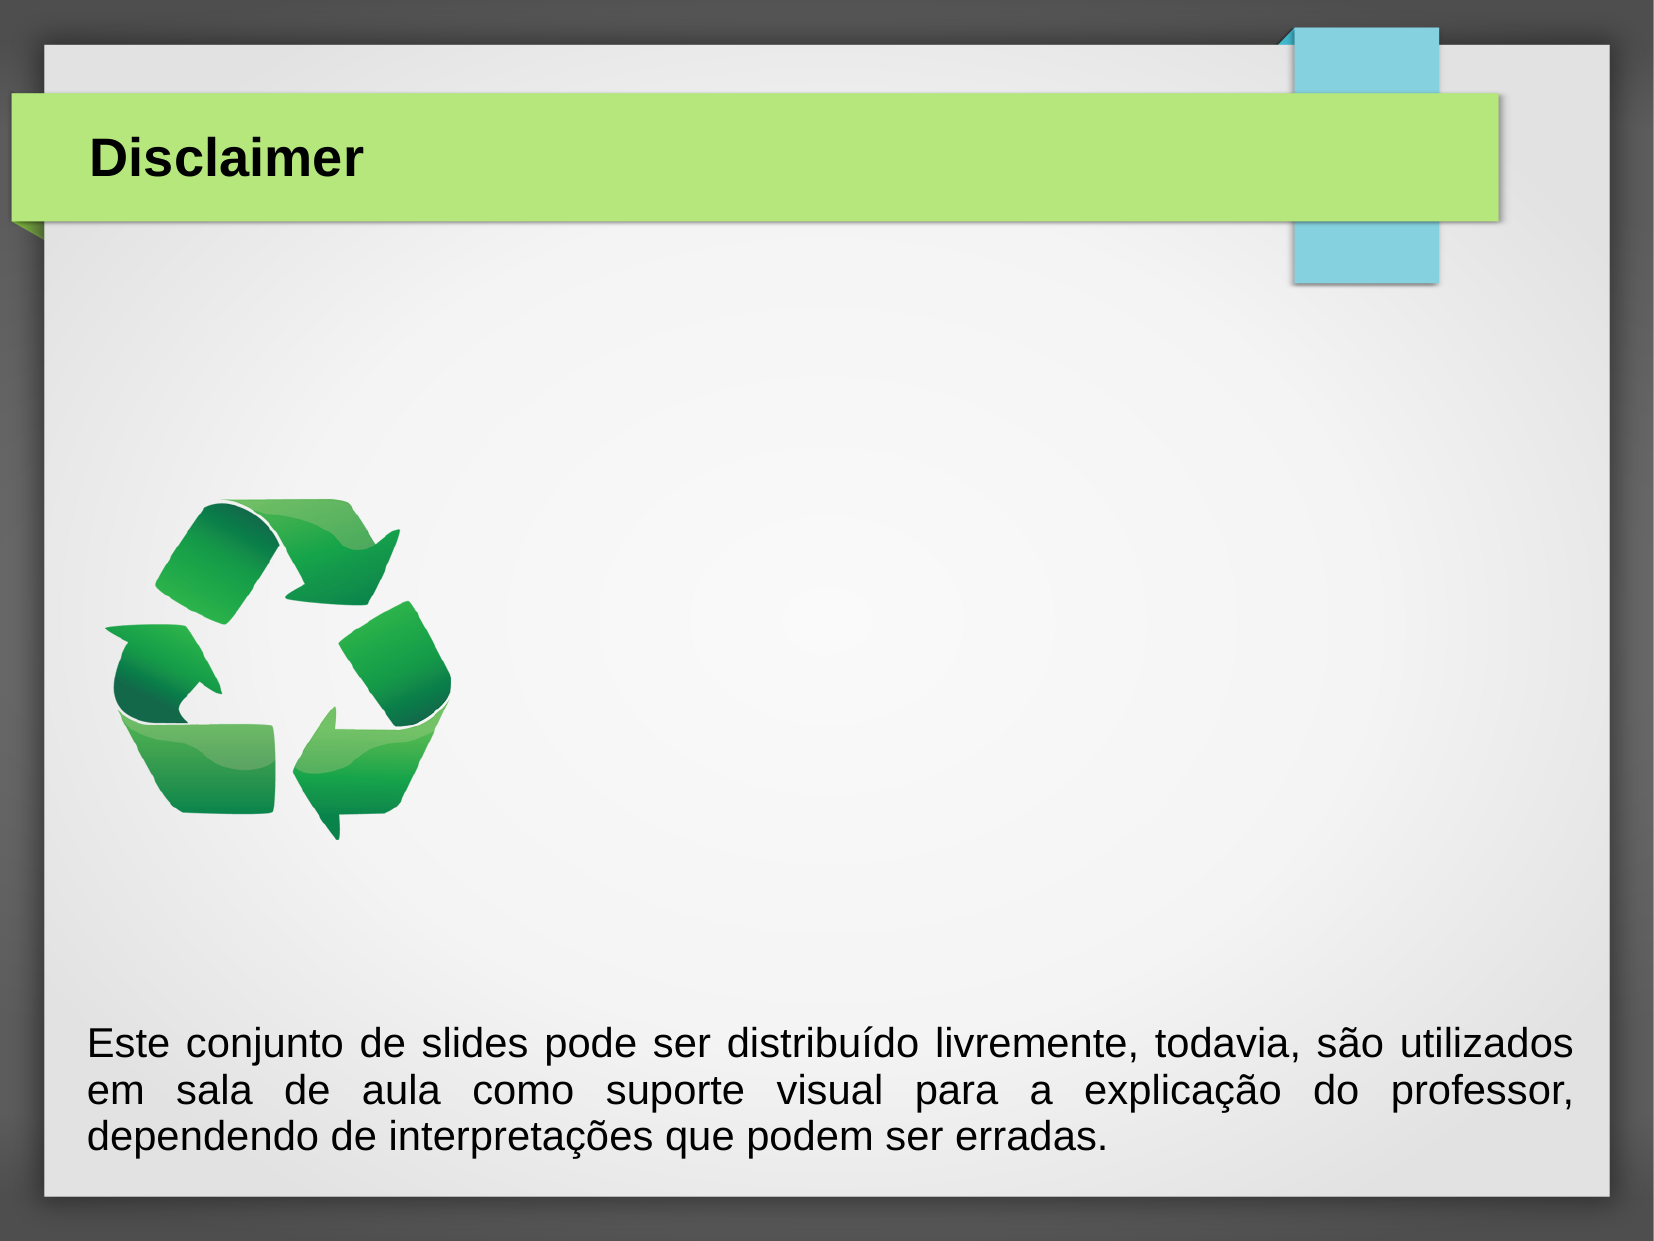

Disclaimer
# Este conjunto de slides pode ser distribuído livremente, todavia, são utilizados em sala de aula como suporte visual para a explicação do professor, dependendo de interpretações que podem ser erradas.